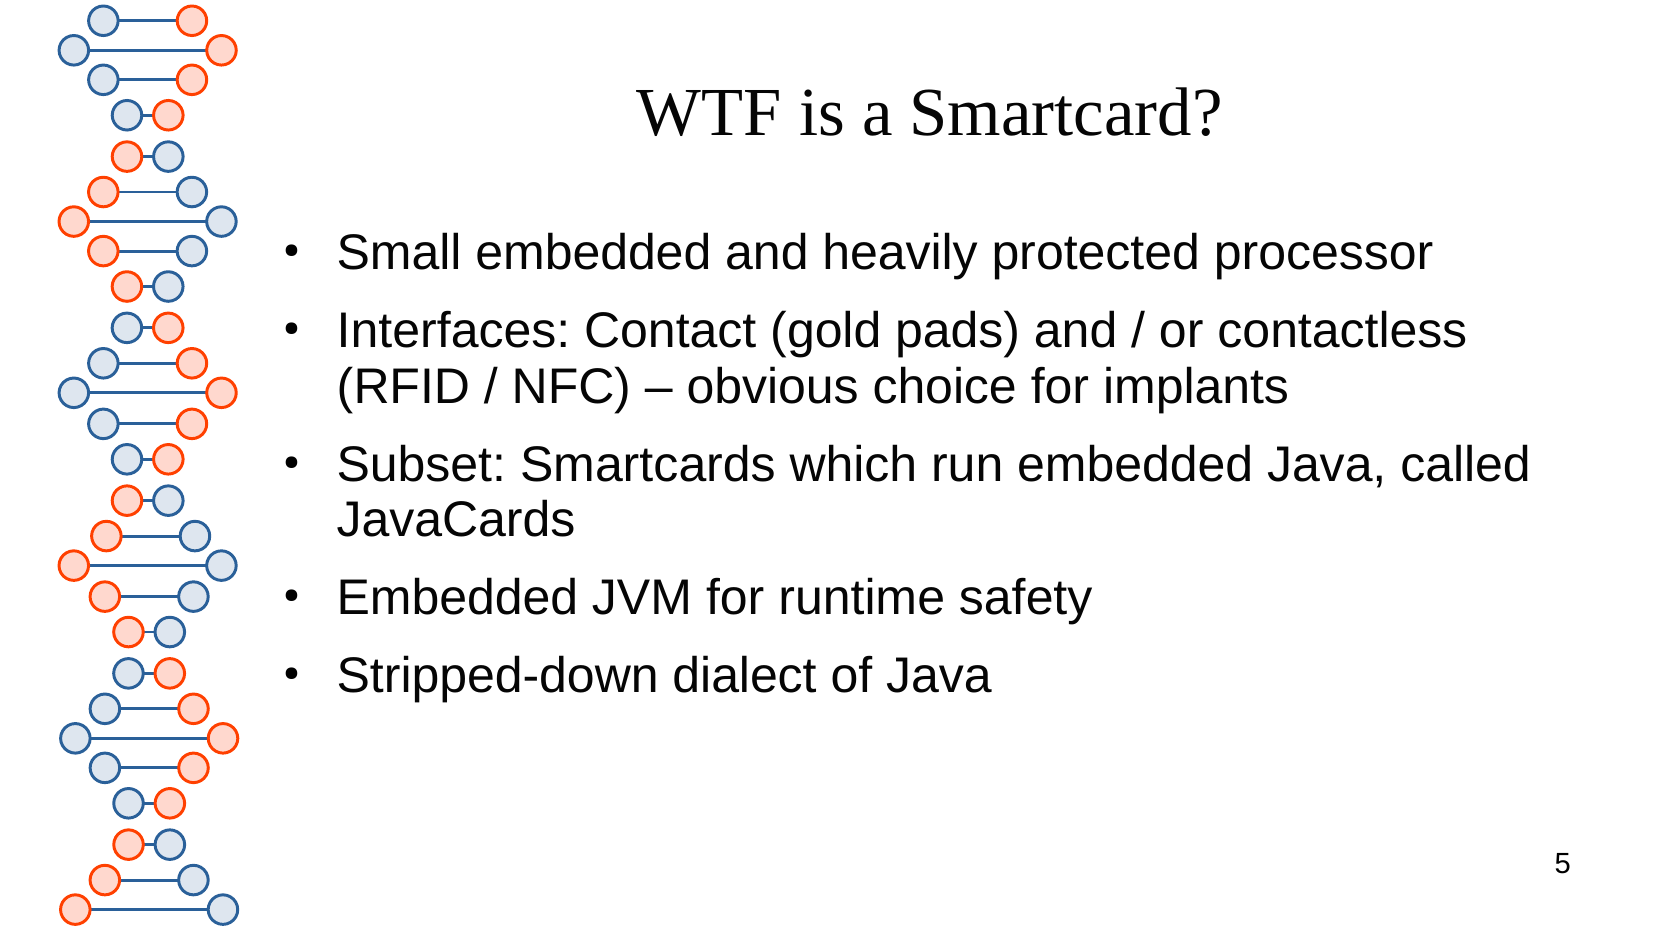

# WTF is a Smartcard?
Small embedded and heavily protected processor
Interfaces: Contact (gold pads) and / or contactless (RFID / NFC) – obvious choice for implants
Subset: Smartcards which run embedded Java, called JavaCards
Embedded JVM for runtime safety
Stripped-down dialect of Java
5